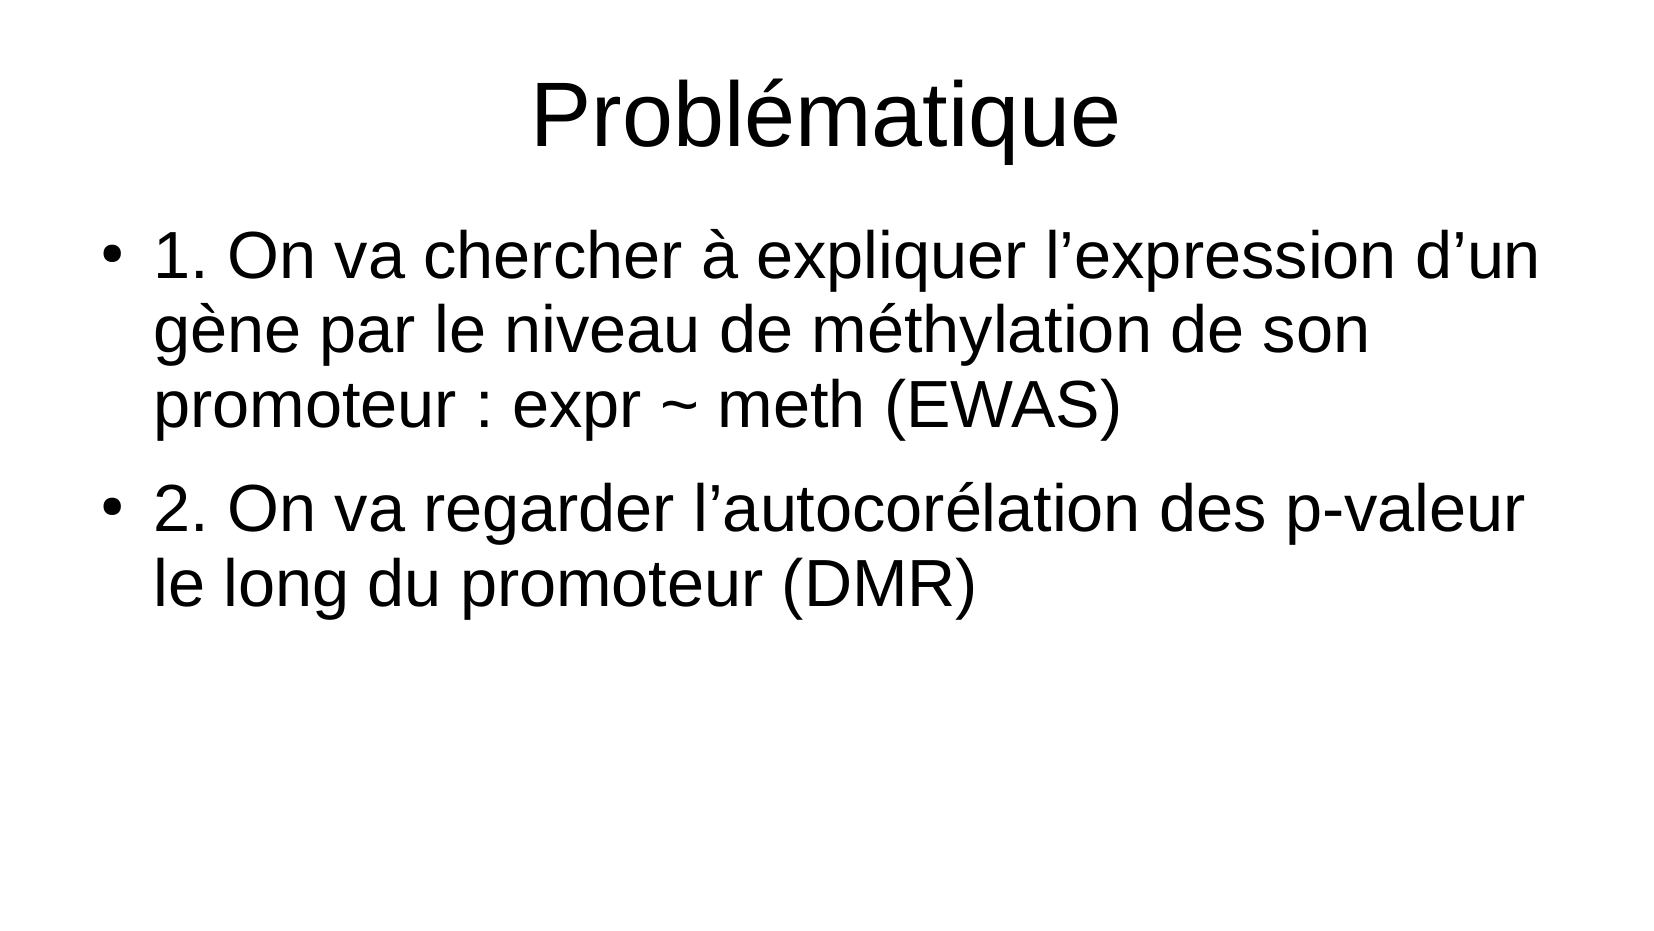

# Problématique
1. On va chercher à expliquer l’expression d’un gène par le niveau de méthylation de son promoteur : expr ~ meth (EWAS)
2. On va regarder l’autocorélation des p-valeur le long du promoteur (DMR)